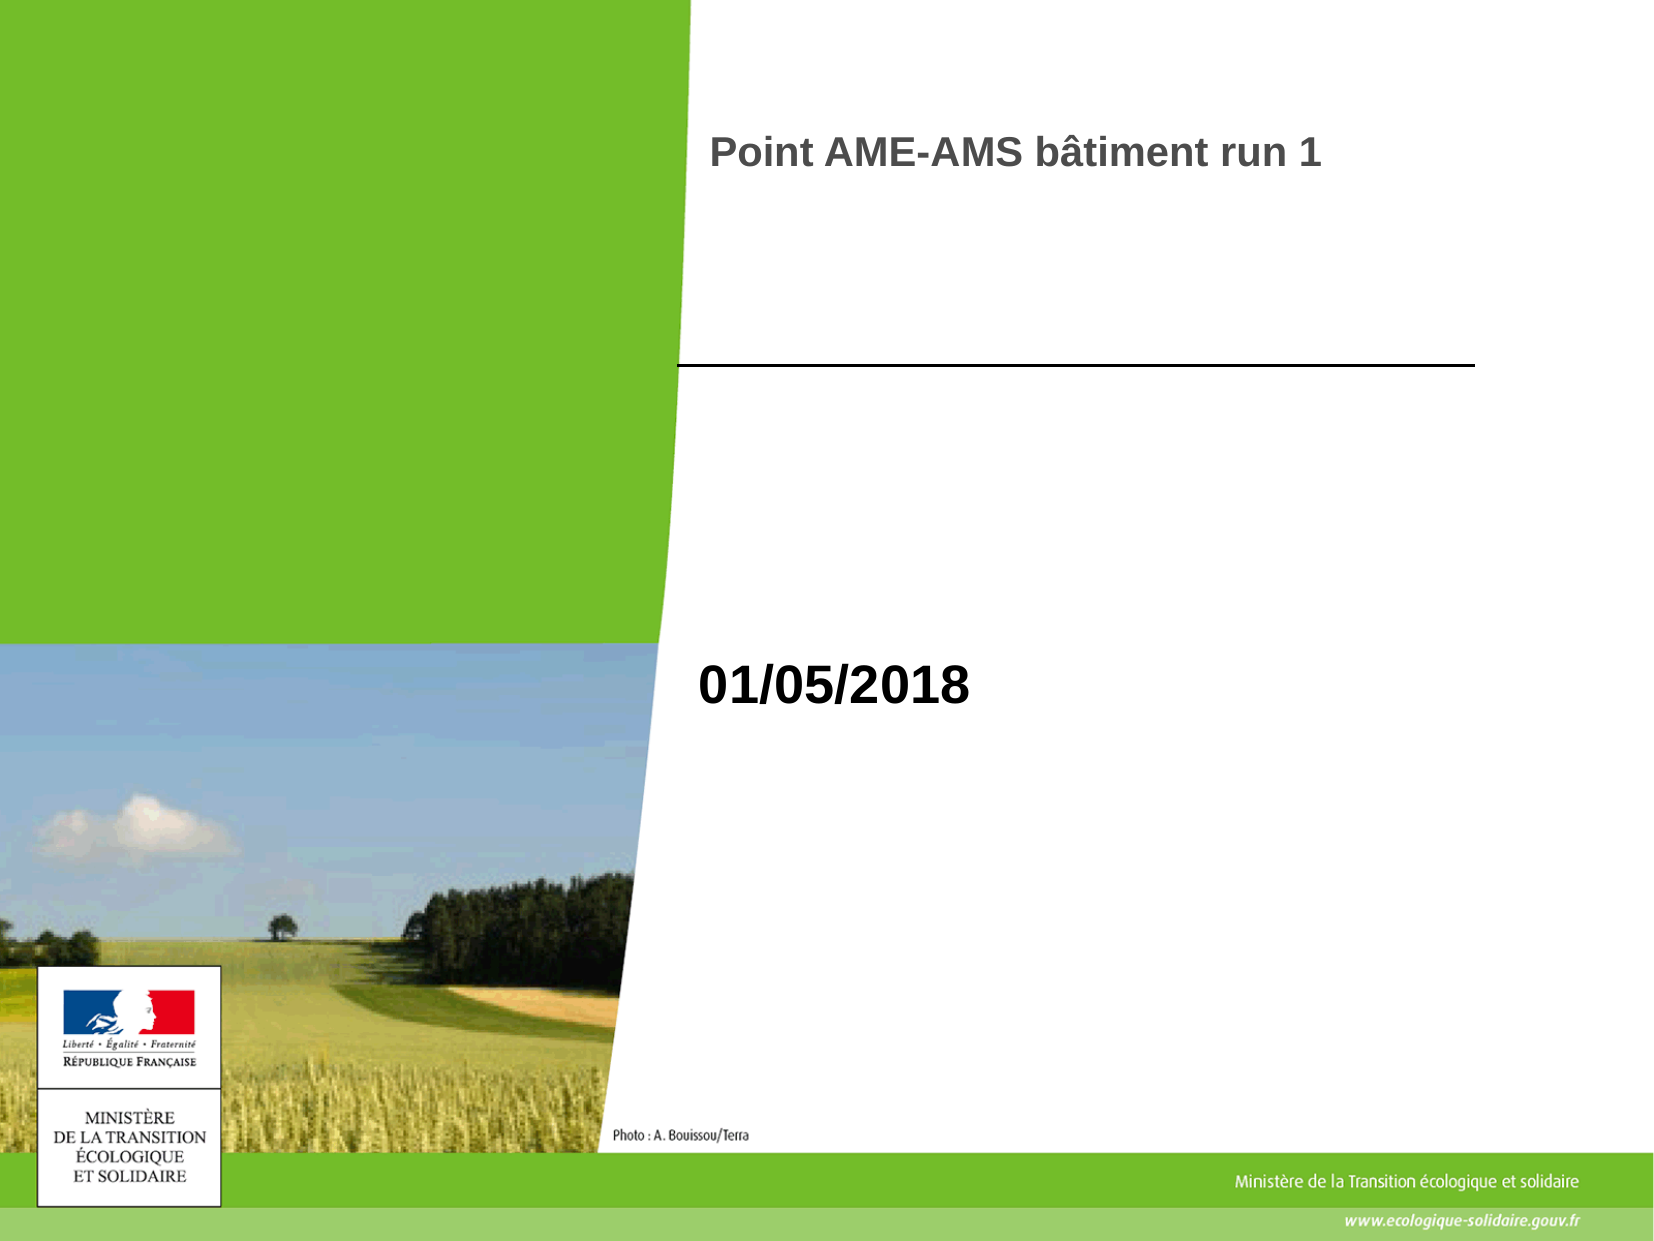

# Point AME-AMS bâtiment run 1
01/05/2018